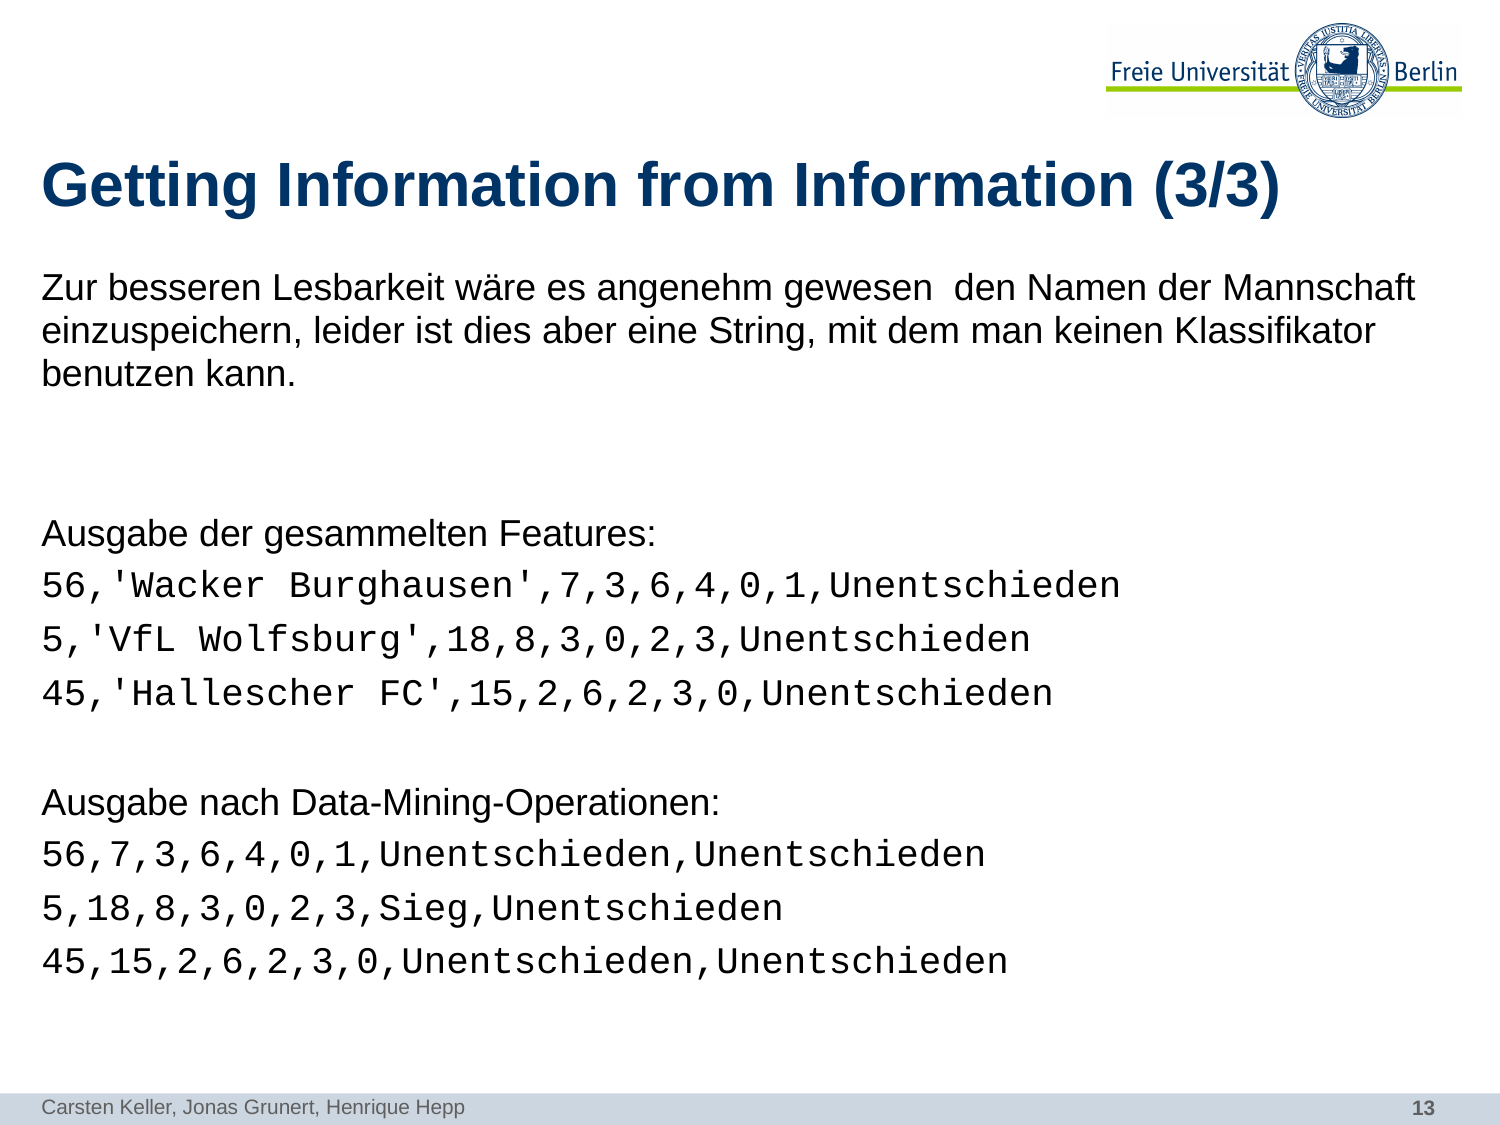

# Getting Information from Information (3/3)
Zur besseren Lesbarkeit wäre es angenehm gewesen den Namen der Mannschaft einzuspeichern, leider ist dies aber eine String, mit dem man keinen Klassifikator benutzen kann.
Ausgabe der gesammelten Features:
56,'Wacker Burghausen',7,3,6,4,0,1,Unentschieden
5,'VfL Wolfsburg',18,8,3,0,2,3,Unentschieden
45,'Hallescher FC',15,2,6,2,3,0,Unentschieden
Ausgabe nach Data-Mining-Operationen:
56,7,3,6,4,0,1,Unentschieden,Unentschieden
5,18,8,3,0,2,3,Sieg,Unentschieden
45,15,2,6,2,3,0,Unentschieden,Unentschieden